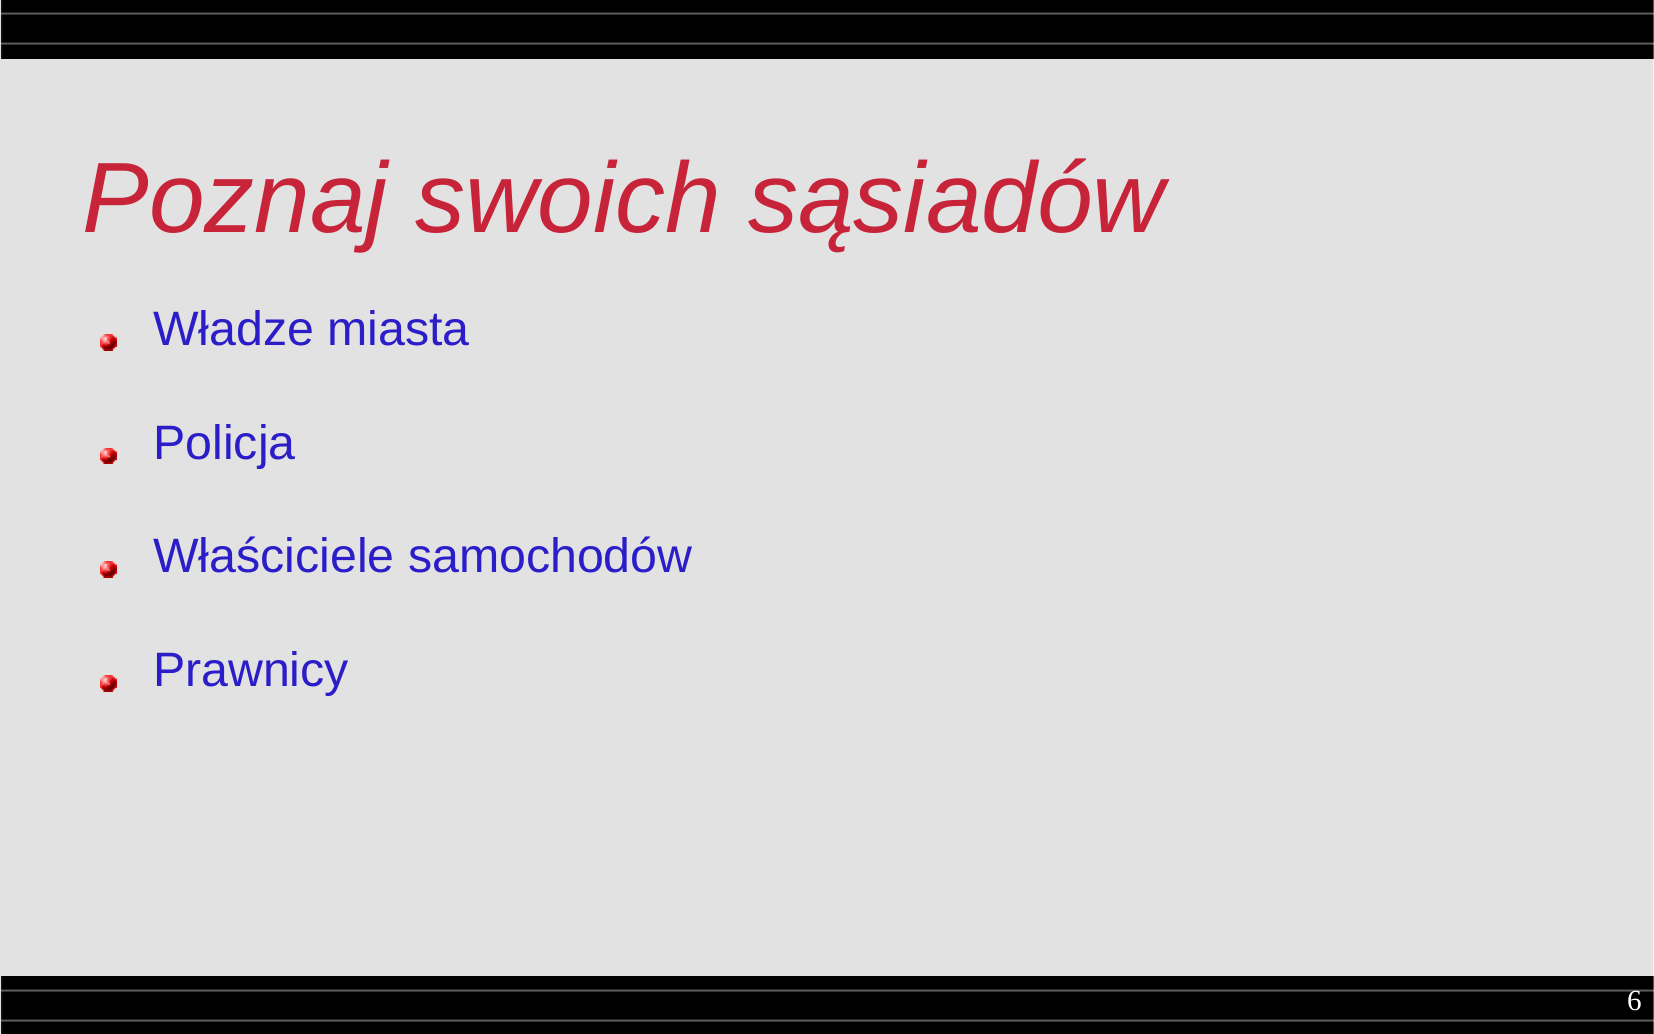

# Poznaj swoich sąsiadów
Władze miasta
Policja
Właściciele samochodów
Prawnicy